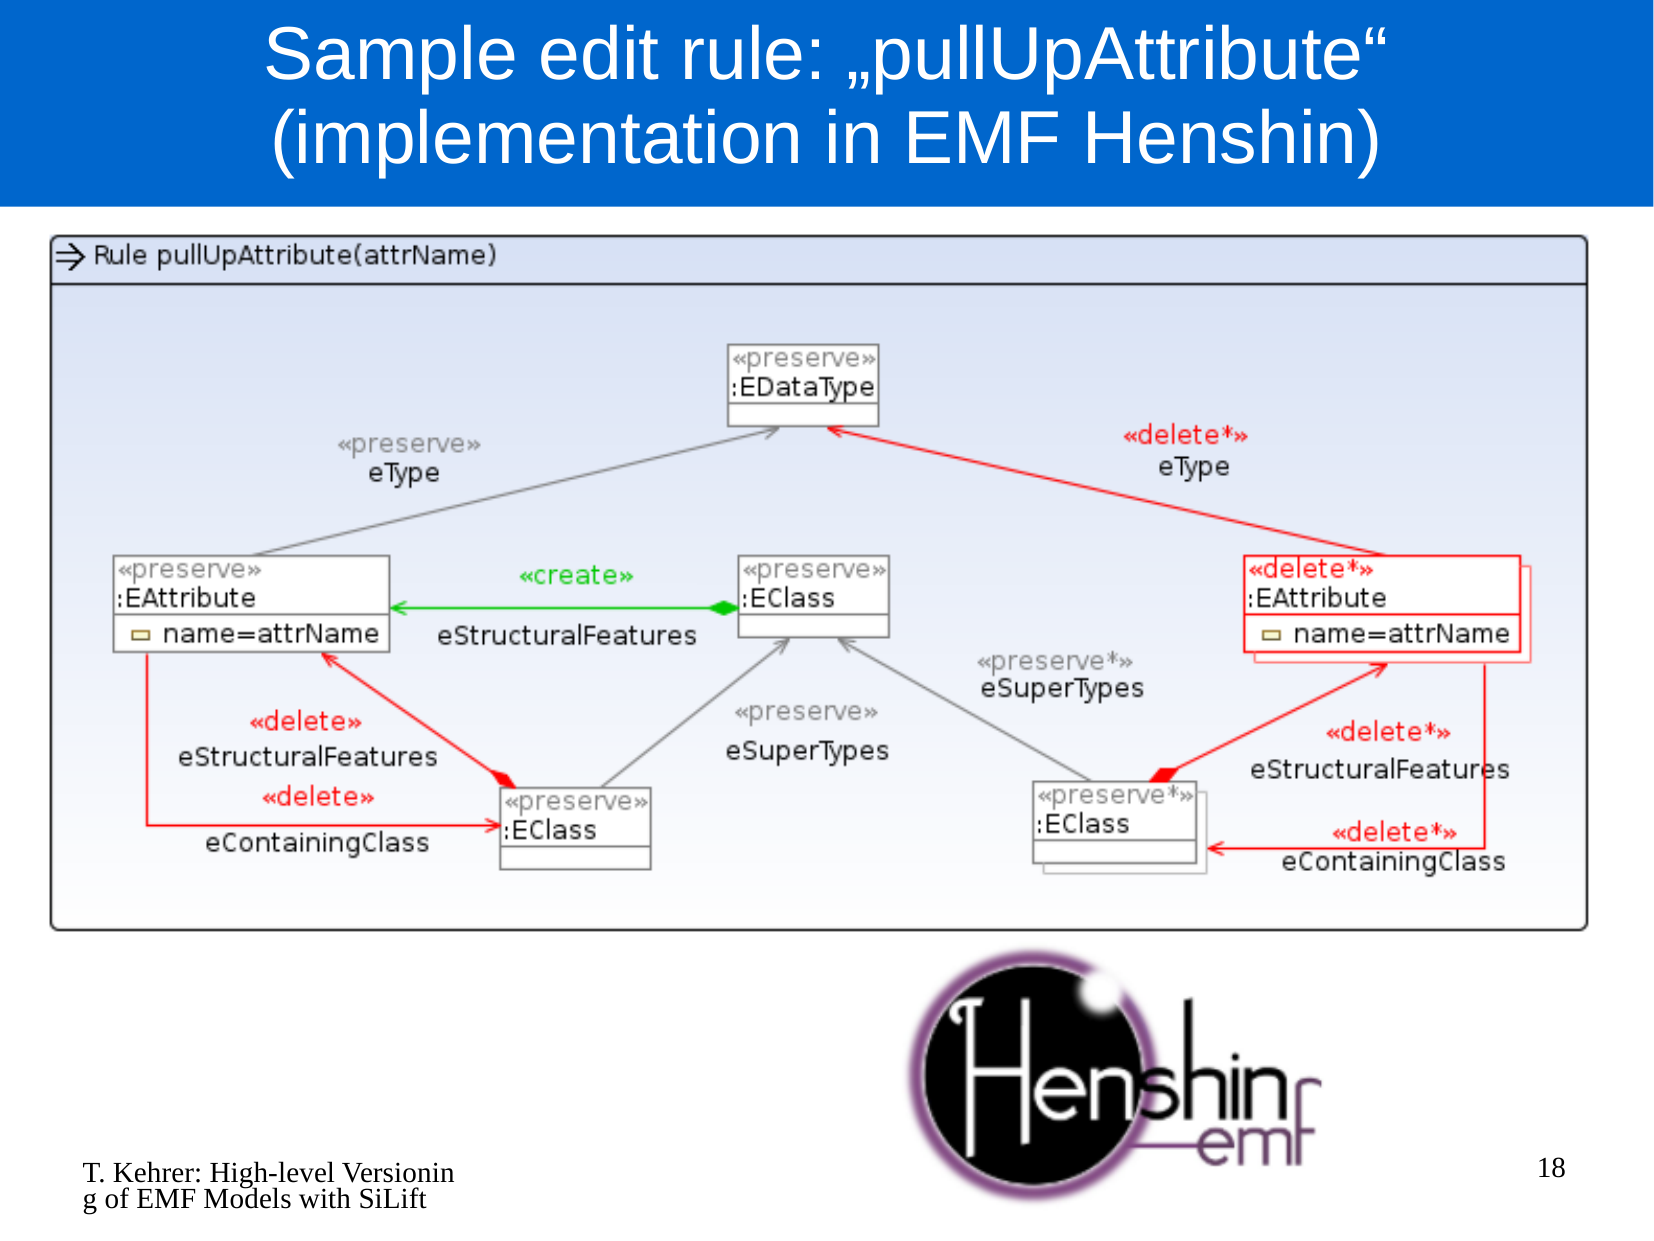

# Sample edit rule: „pullUpAttribute“ (implementation in EMF Henshin)
18
T. Kehrer: High-level Versioning of EMF Models with SiLift